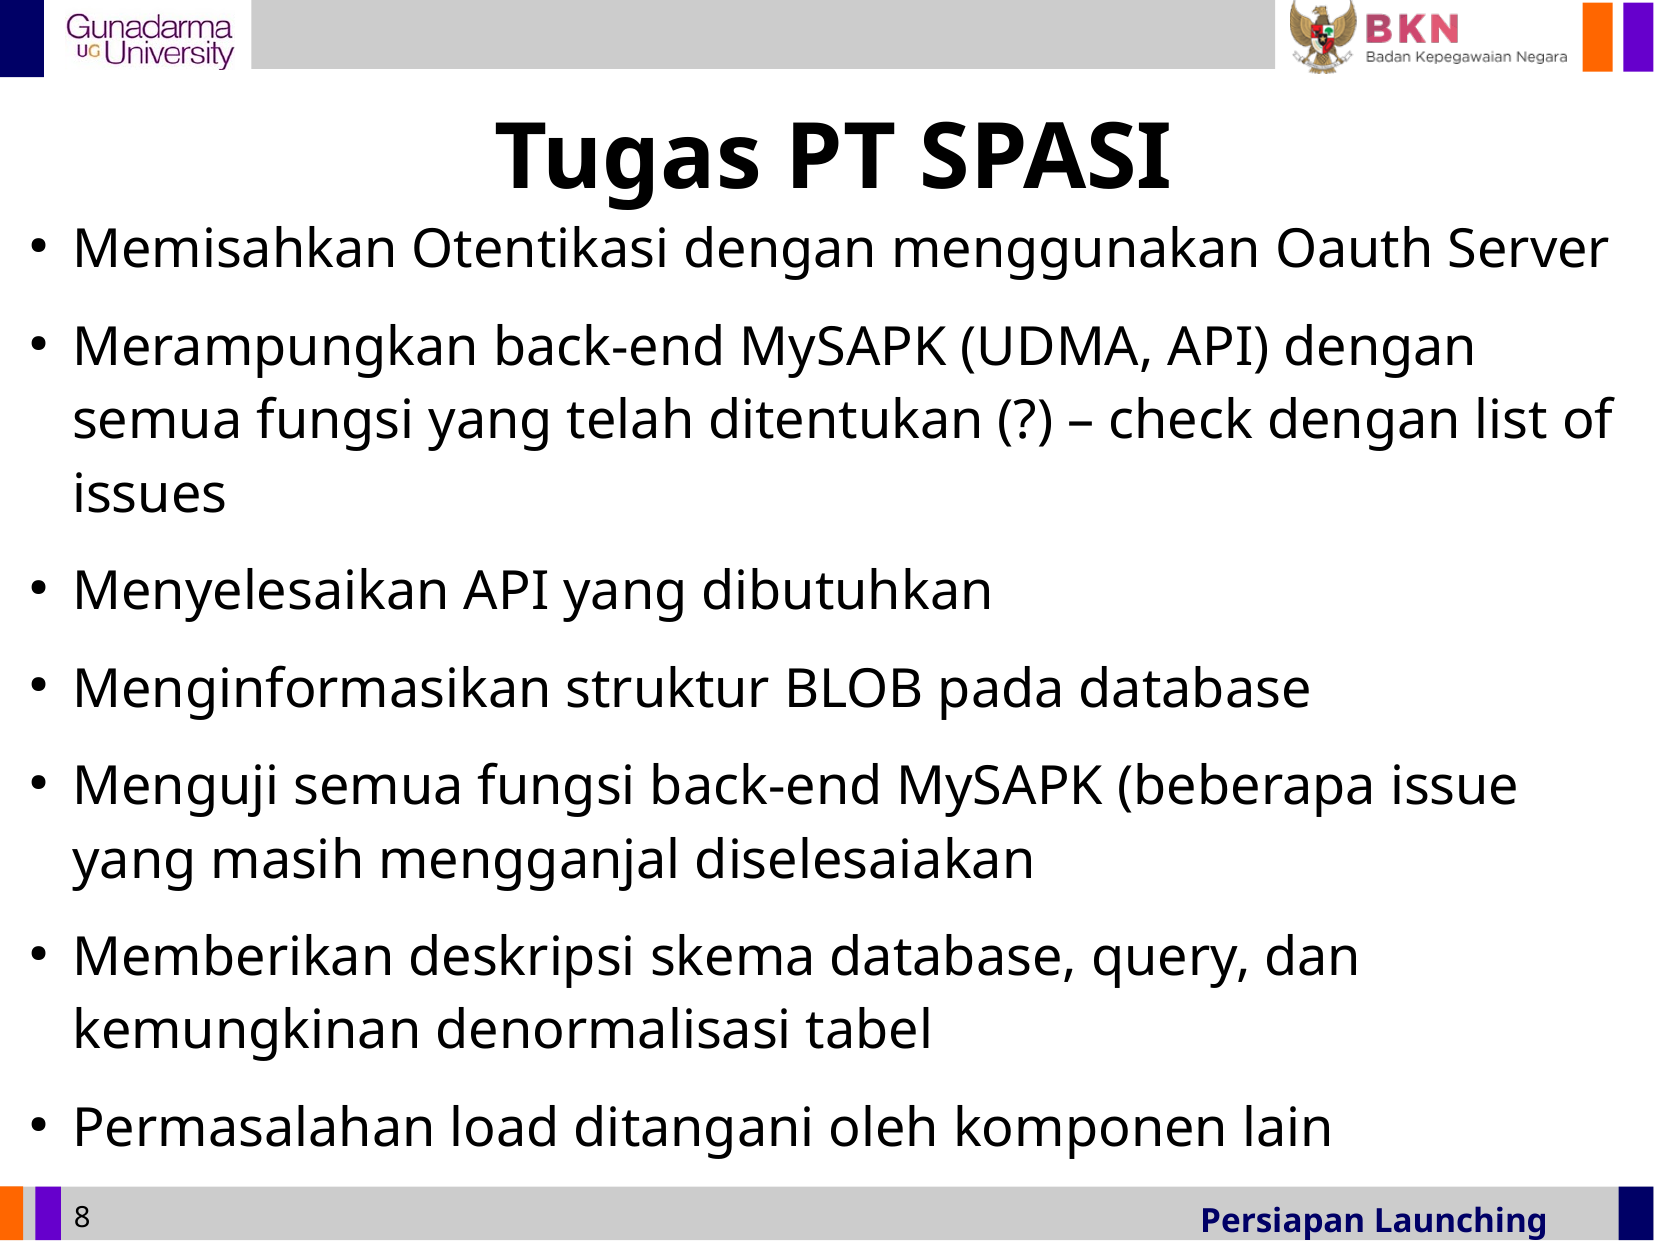

# Tugas PT SPASI
Memisahkan Otentikasi dengan menggunakan Oauth Server
Merampungkan back-end MySAPK (UDMA, API) dengan semua fungsi yang telah ditentukan (?) – check dengan list of issues
Menyelesaikan API yang dibutuhkan
Menginformasikan struktur BLOB pada database
Menguji semua fungsi back-end MySAPK (beberapa issue yang masih mengganjal diselesaiakan
Memberikan deskripsi skema database, query, dan kemungkinan denormalisasi tabel
Permasalahan load ditangani oleh komponen lain